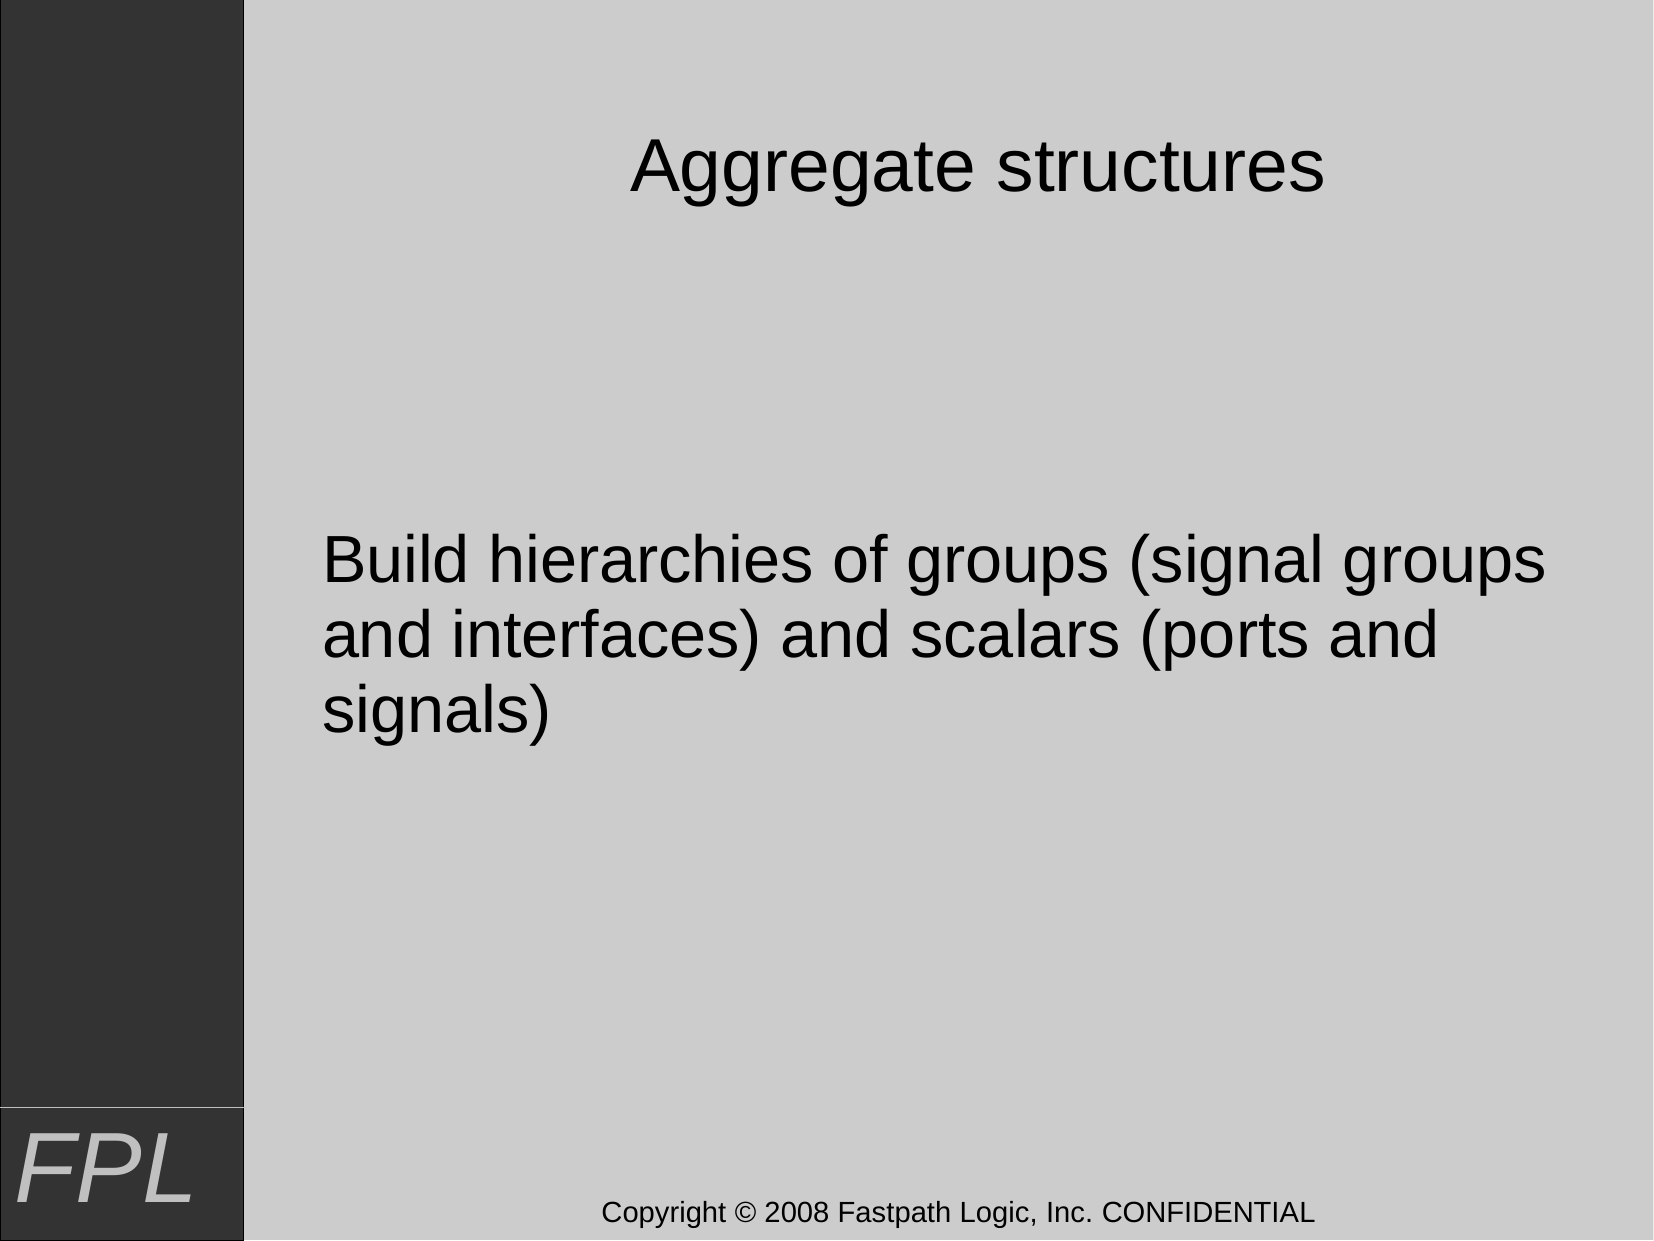

# Aggregate structures
Build hierarchies of groups (signal groups and interfaces) and scalars (ports and signals)